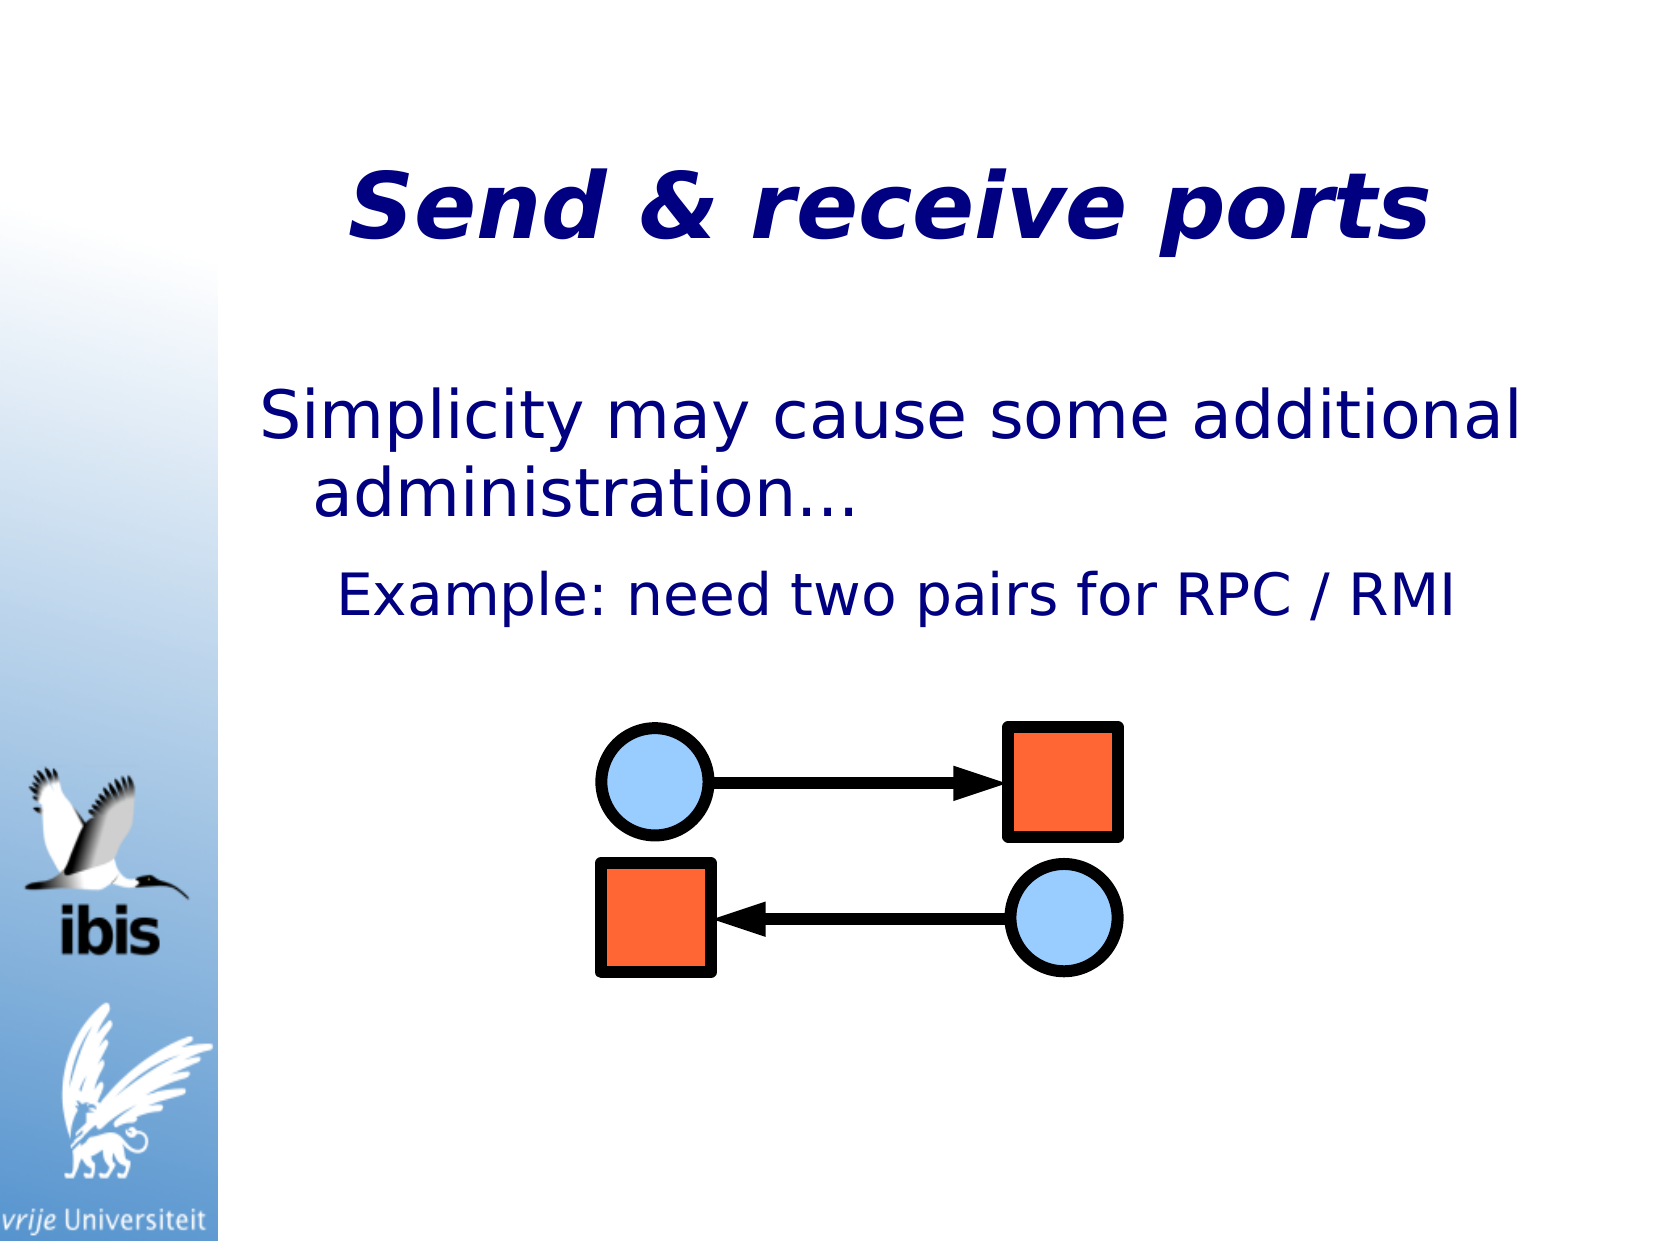

# Send & receive ports
Simplicity may cause some additional administration...
Example: need two pairs for RPC / RMI